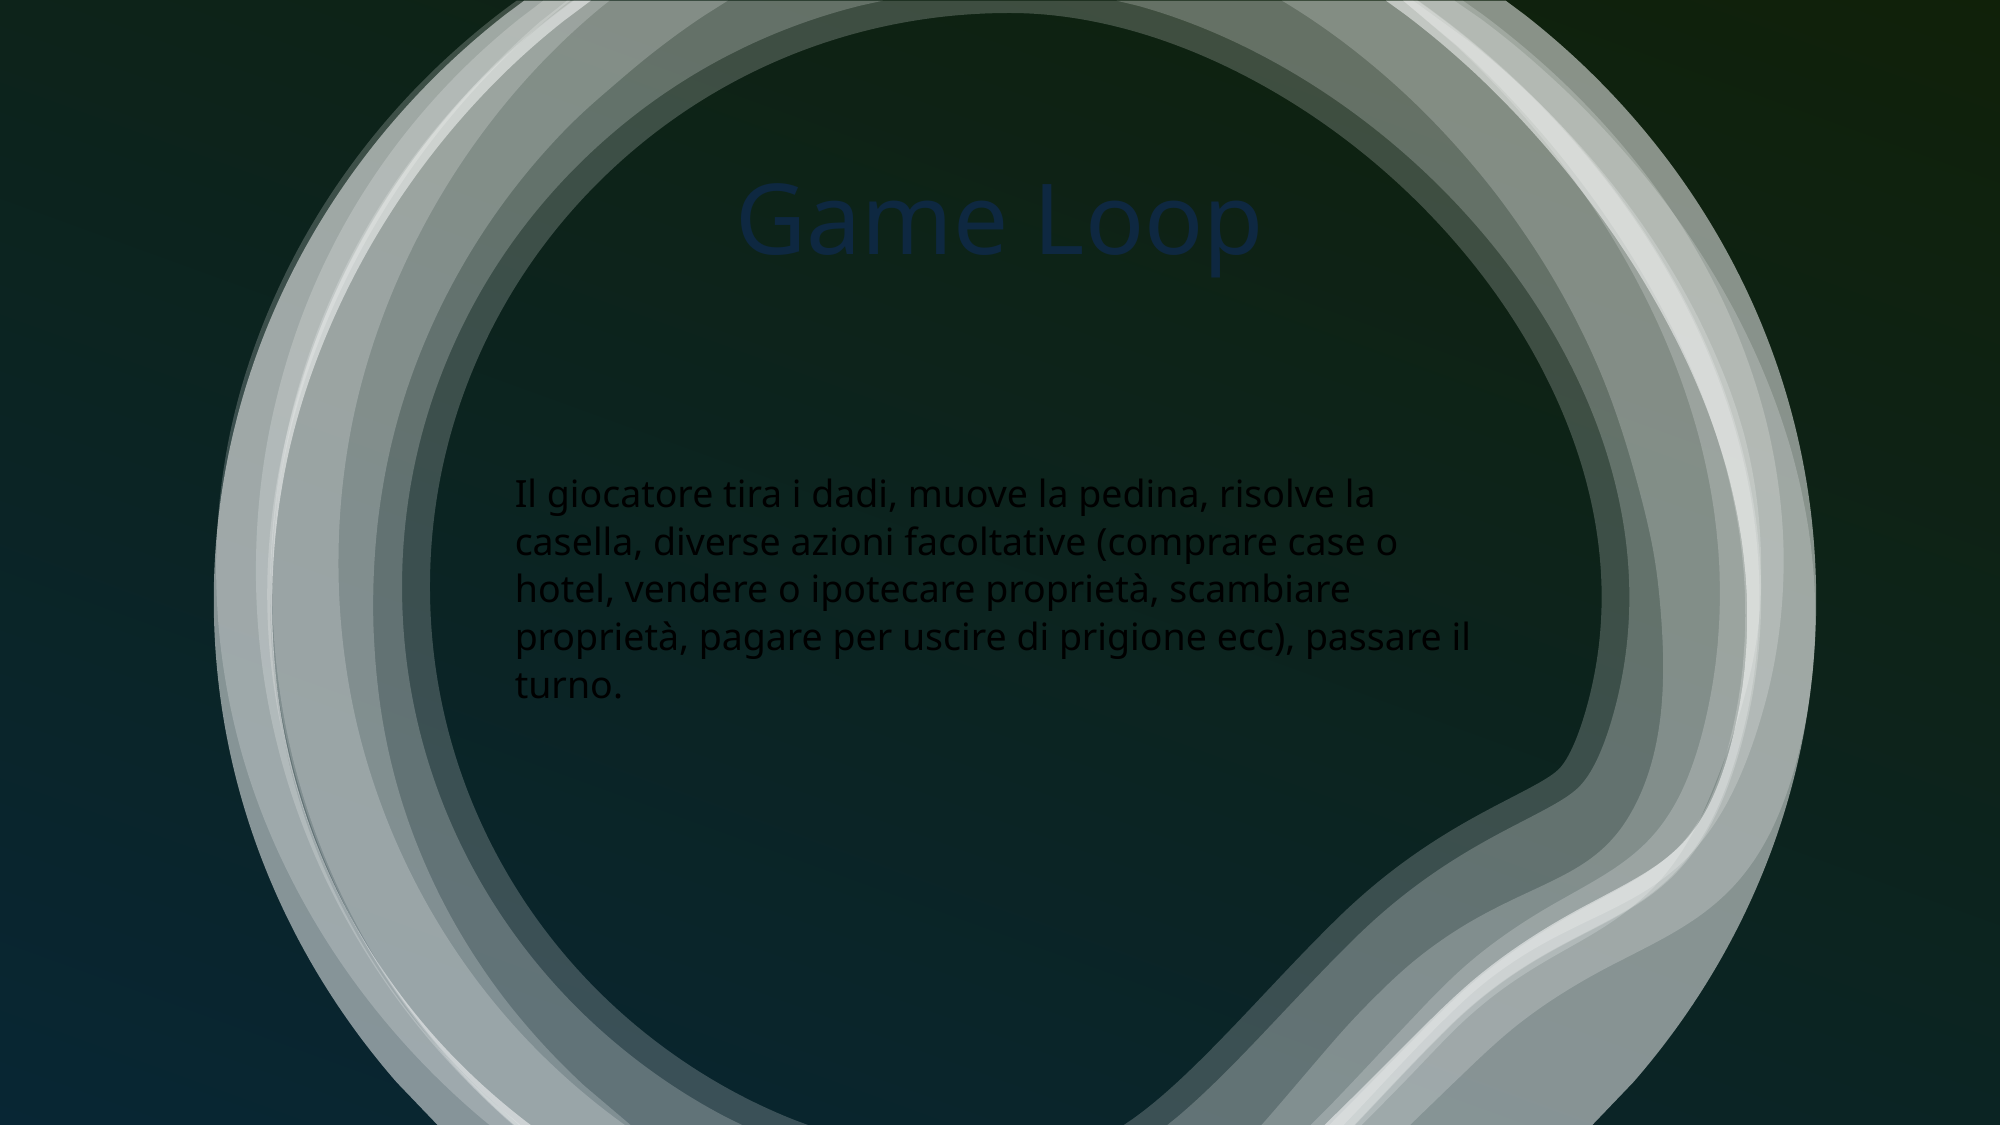

# Game Loop
Il giocatore tira i dadi, muove la pedina, risolve la casella, diverse azioni facoltative (comprare case o hotel, vendere o ipotecare proprietà, scambiare proprietà, pagare per uscire di prigione ecc), passare il turno.